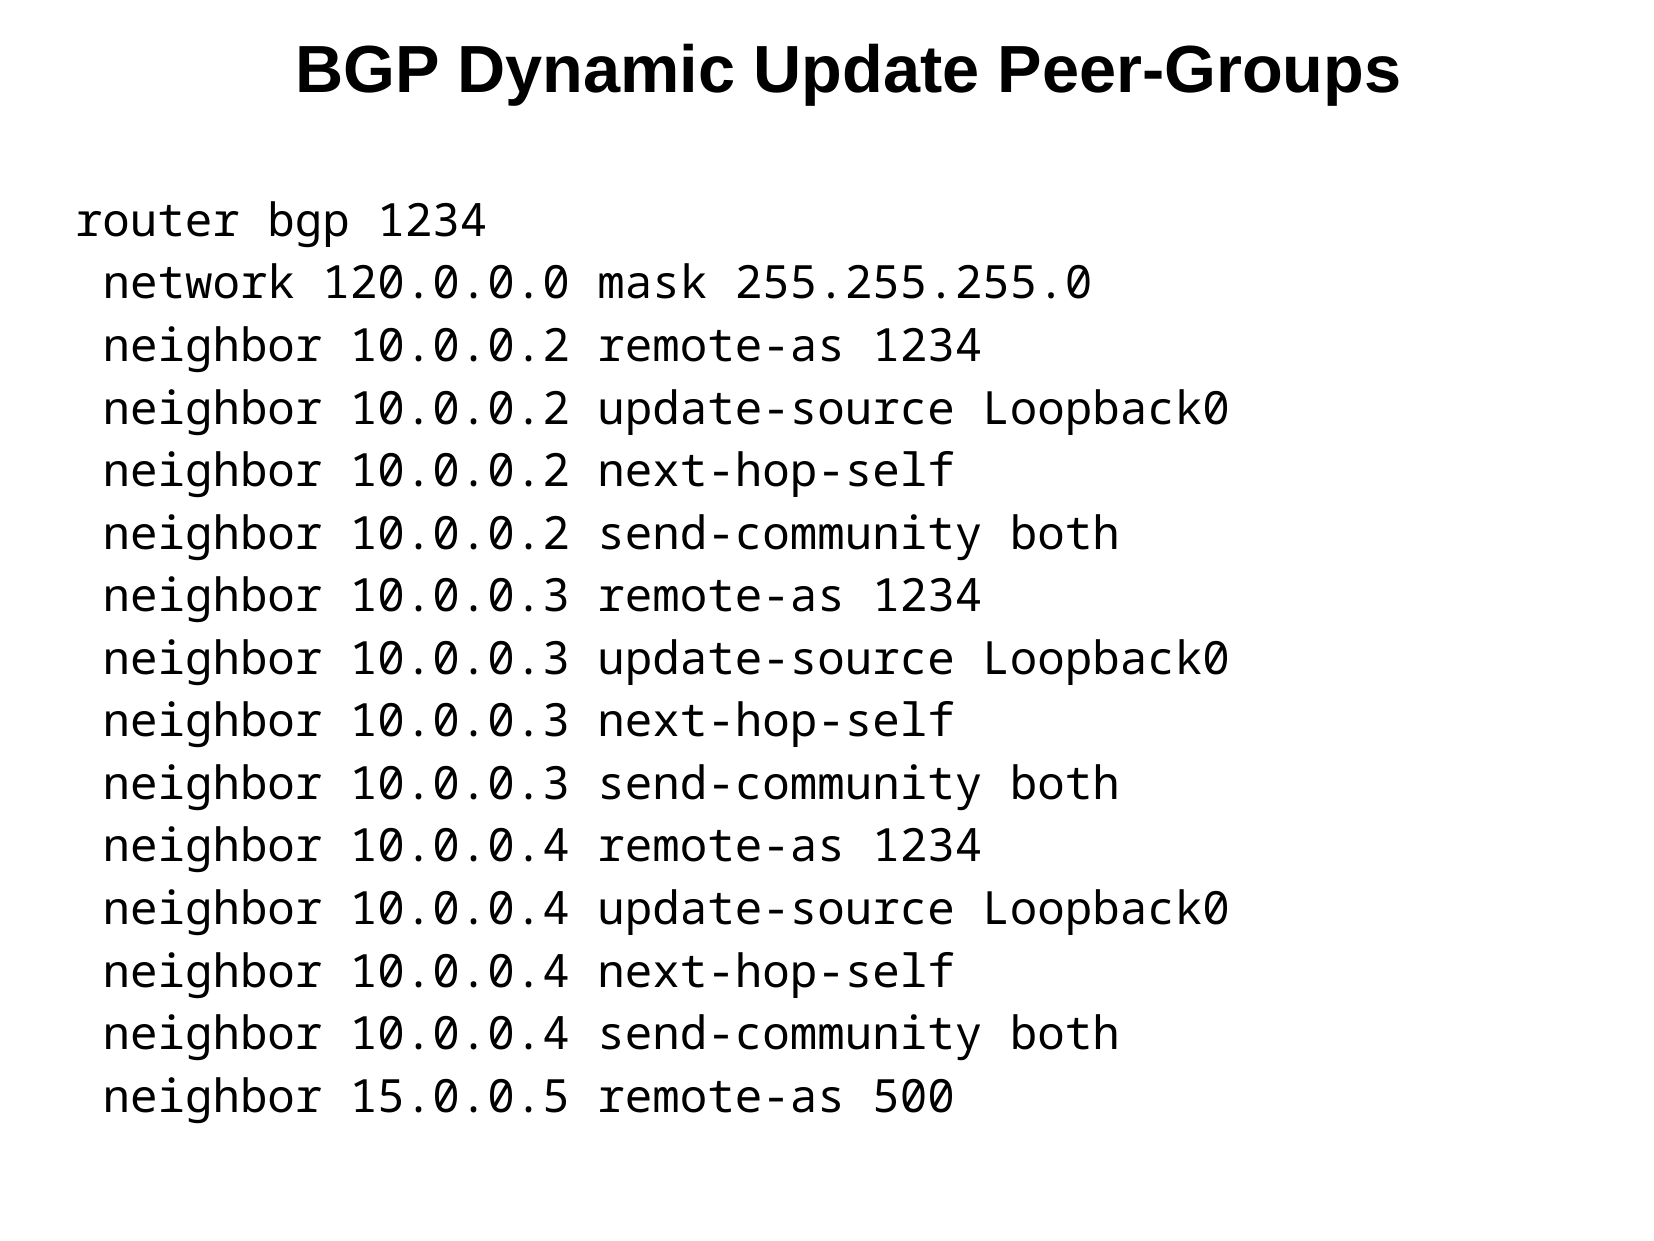

BGP Dynamic Update Peer-Groups
# router bgp 1234
 network 120.0.0.0 mask 255.255.255.0
 neighbor 10.0.0.2 remote-as 1234
 neighbor 10.0.0.2 update-source Loopback0
 neighbor 10.0.0.2 next-hop-self
 neighbor 10.0.0.2 send-community both
 neighbor 10.0.0.3 remote-as 1234
 neighbor 10.0.0.3 update-source Loopback0
 neighbor 10.0.0.3 next-hop-self
 neighbor 10.0.0.3 send-community both
 neighbor 10.0.0.4 remote-as 1234
 neighbor 10.0.0.4 update-source Loopback0
 neighbor 10.0.0.4 next-hop-self
 neighbor 10.0.0.4 send-community both
 neighbor 15.0.0.5 remote-as 500